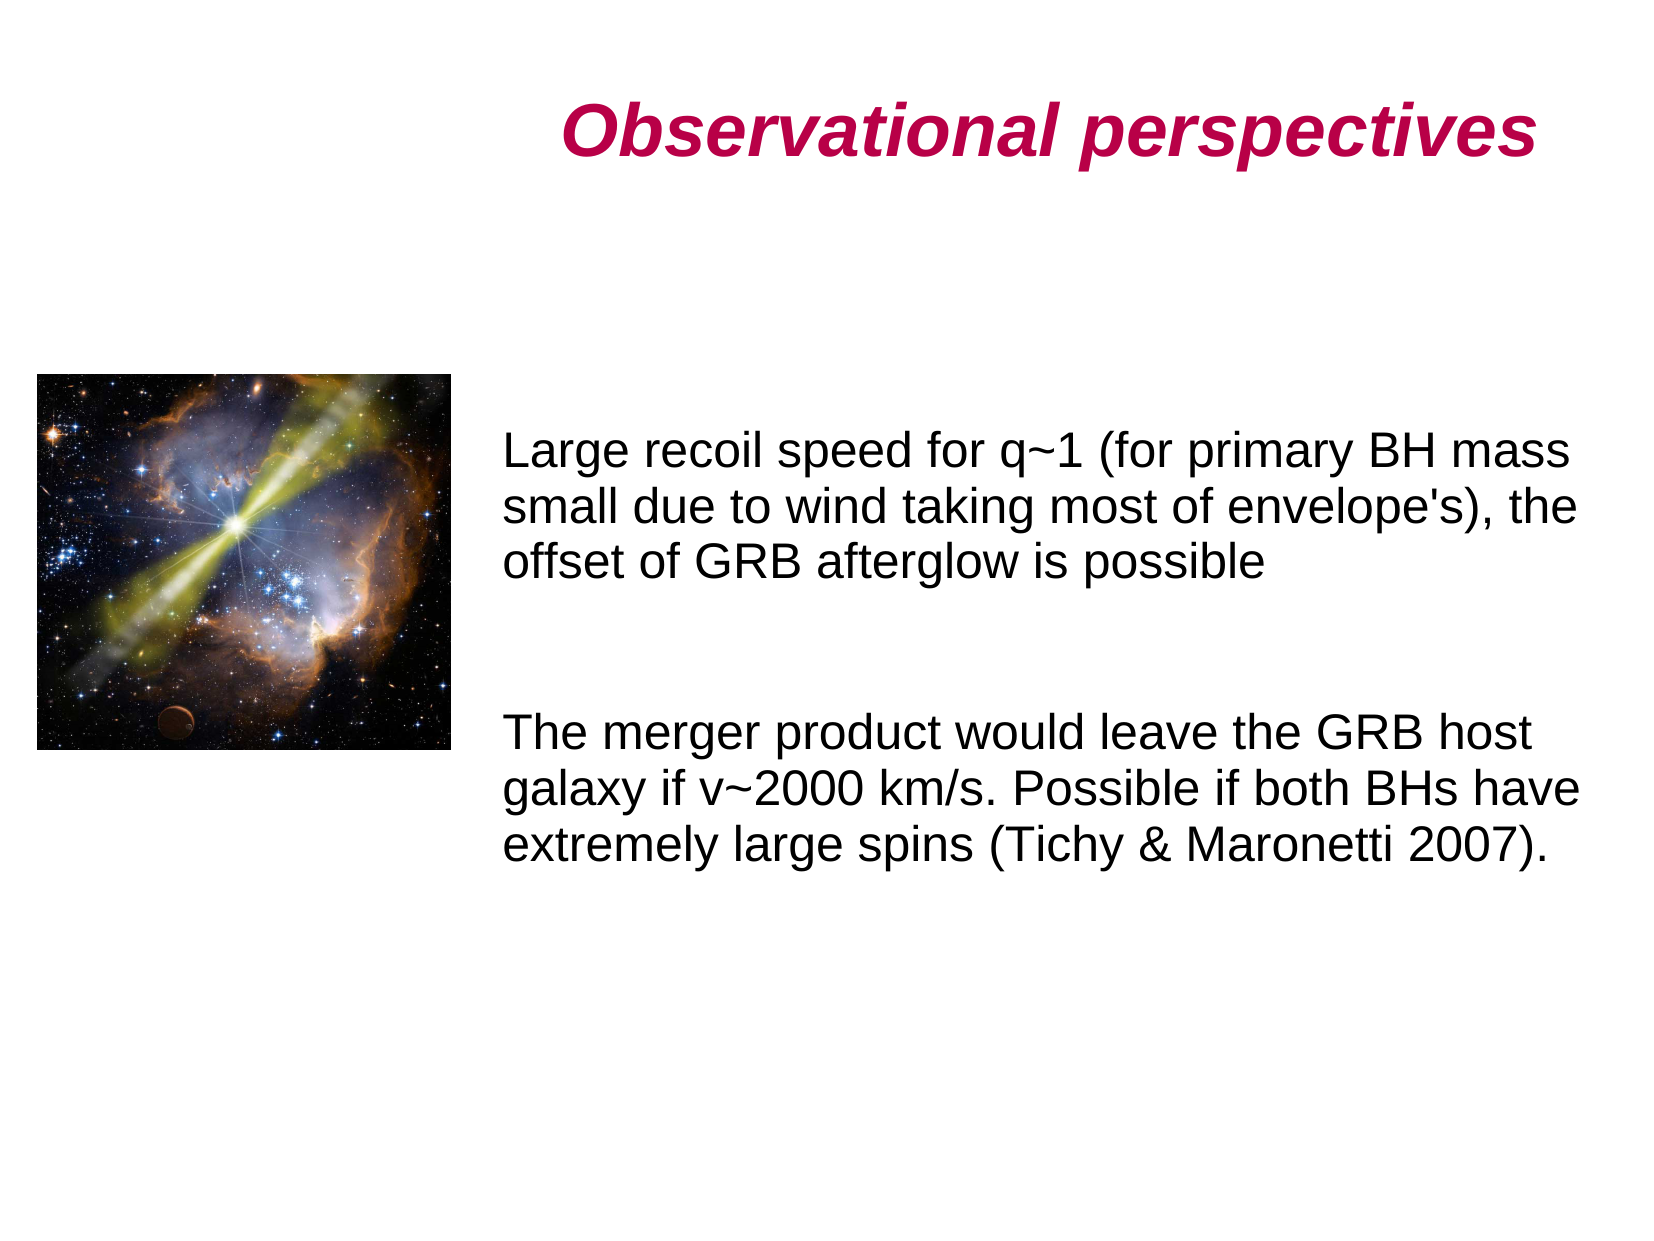

Observational perspectives
Large recoil speed for q~1 (for primary BH mass small due to wind taking most of envelope's), the offset of GRB afterglow is possible
The merger product would leave the GRB host galaxy if v~2000 km/s. Possible if both BHs have extremely large spins (Tichy & Maronetti 2007).